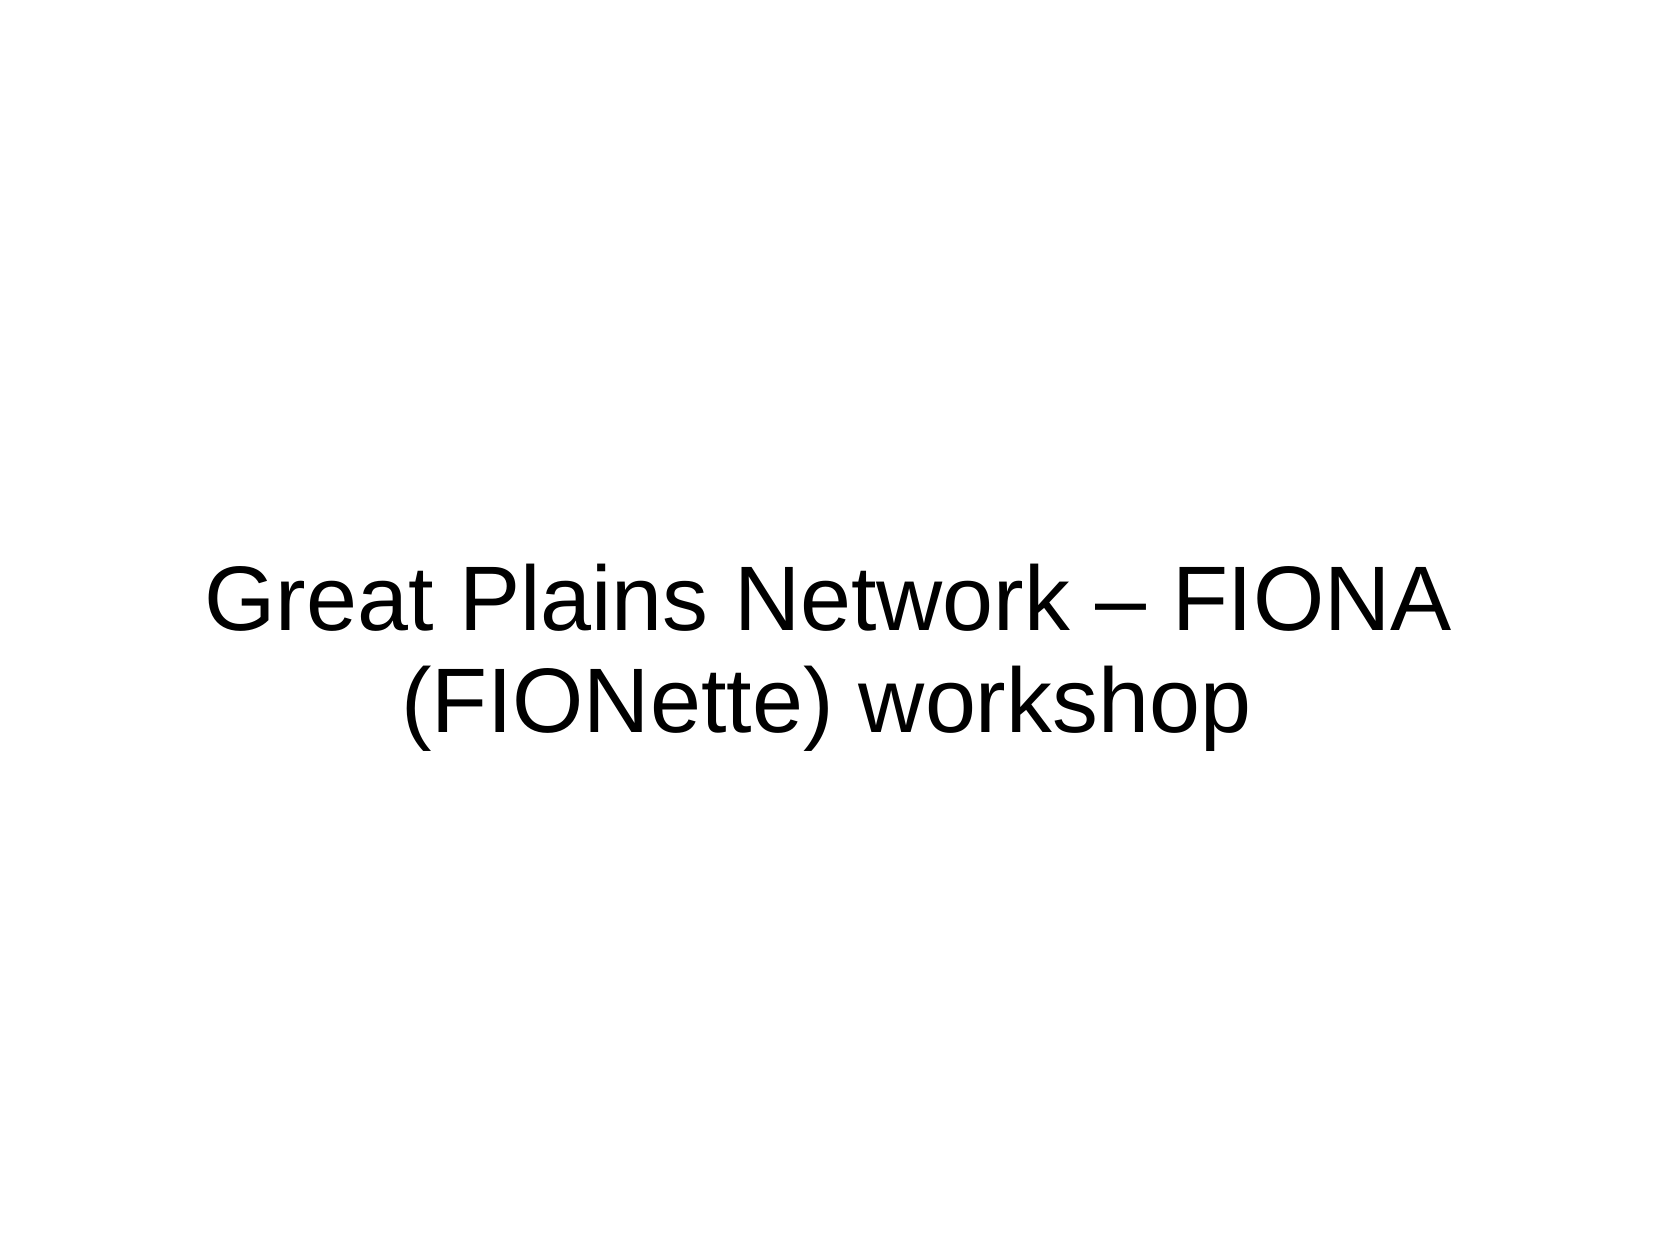

# Great Plains Network – FIONA (FIONette) workshop